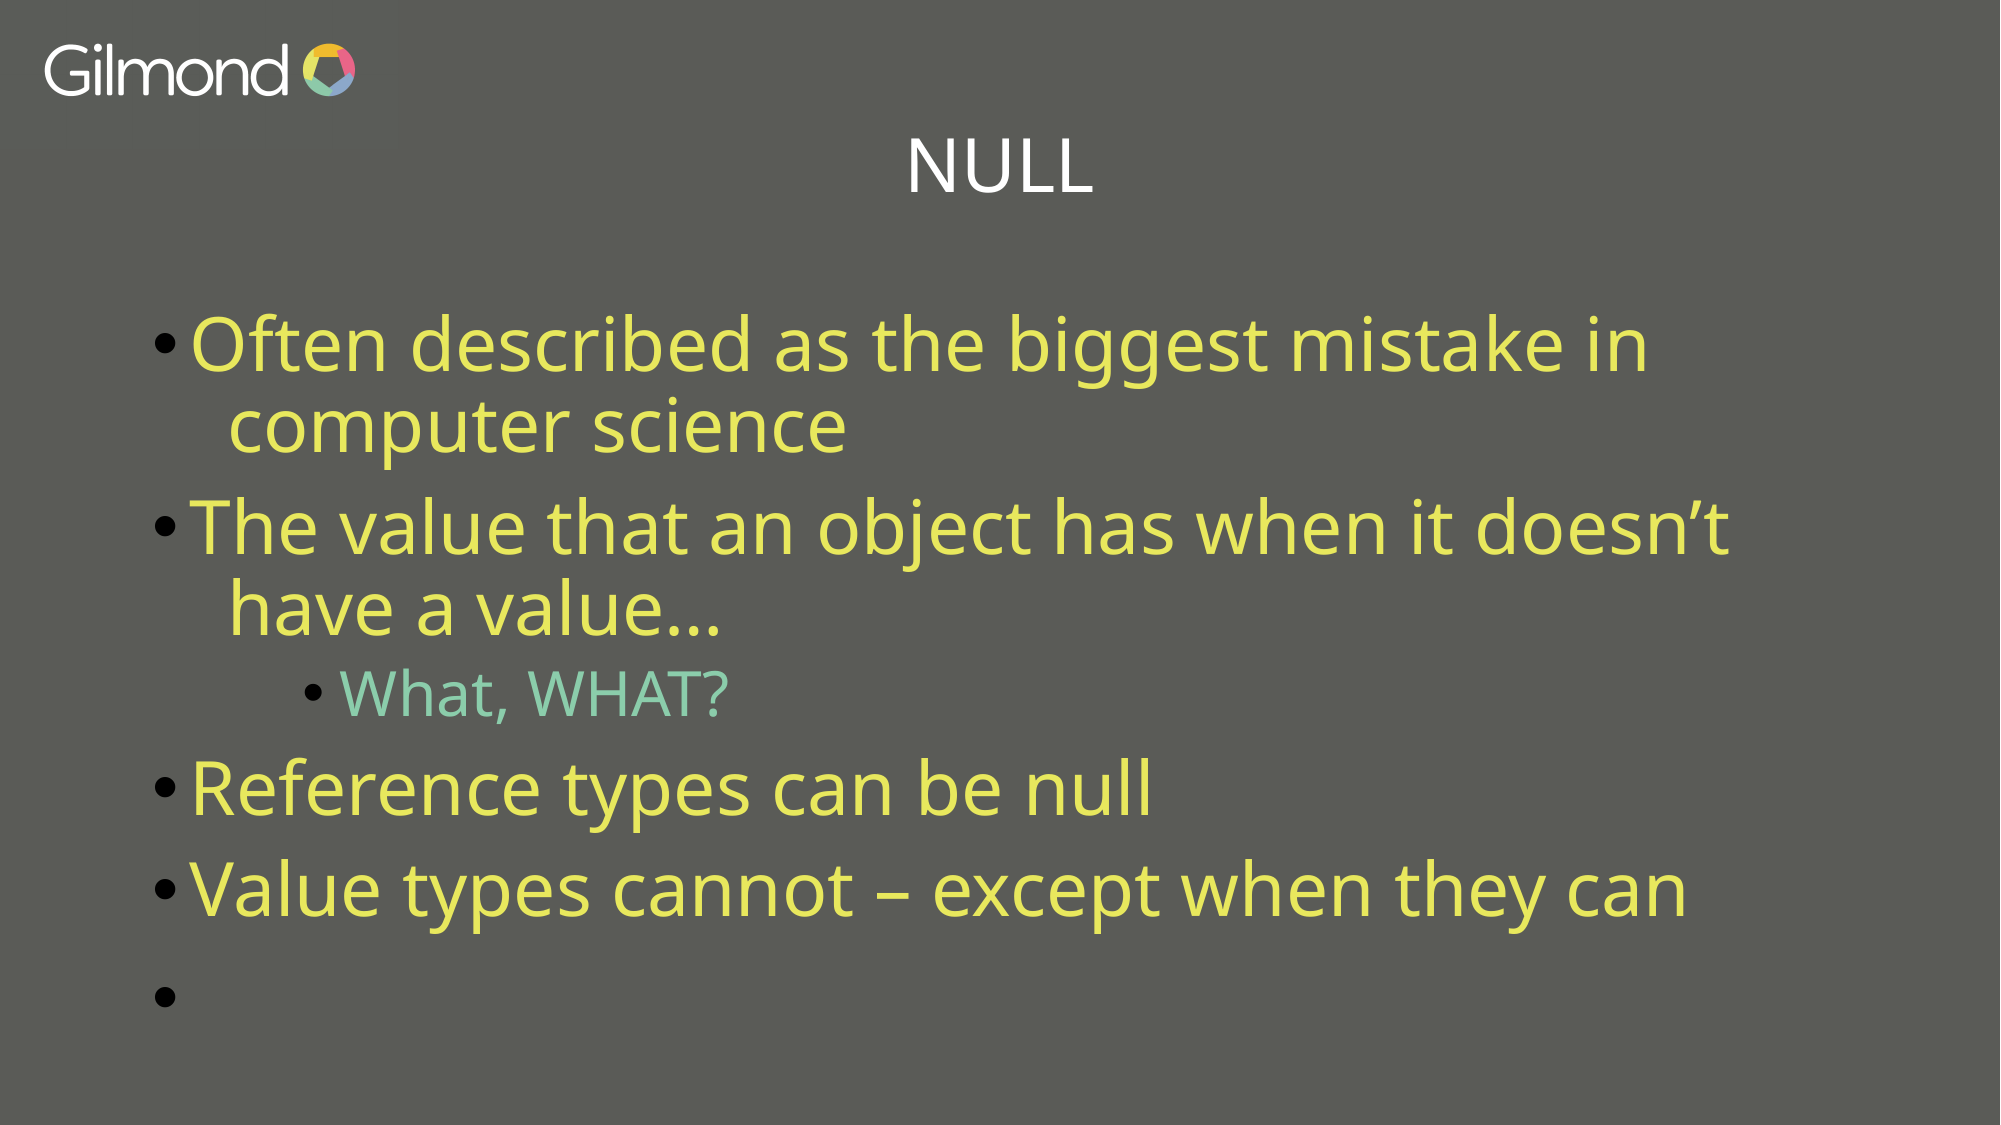

# NULL
Often described as the biggest mistake in computer science
The value that an object has when it doesn’t have a value…
What, WHAT?
Reference types can be null
Value types cannot – except when they can